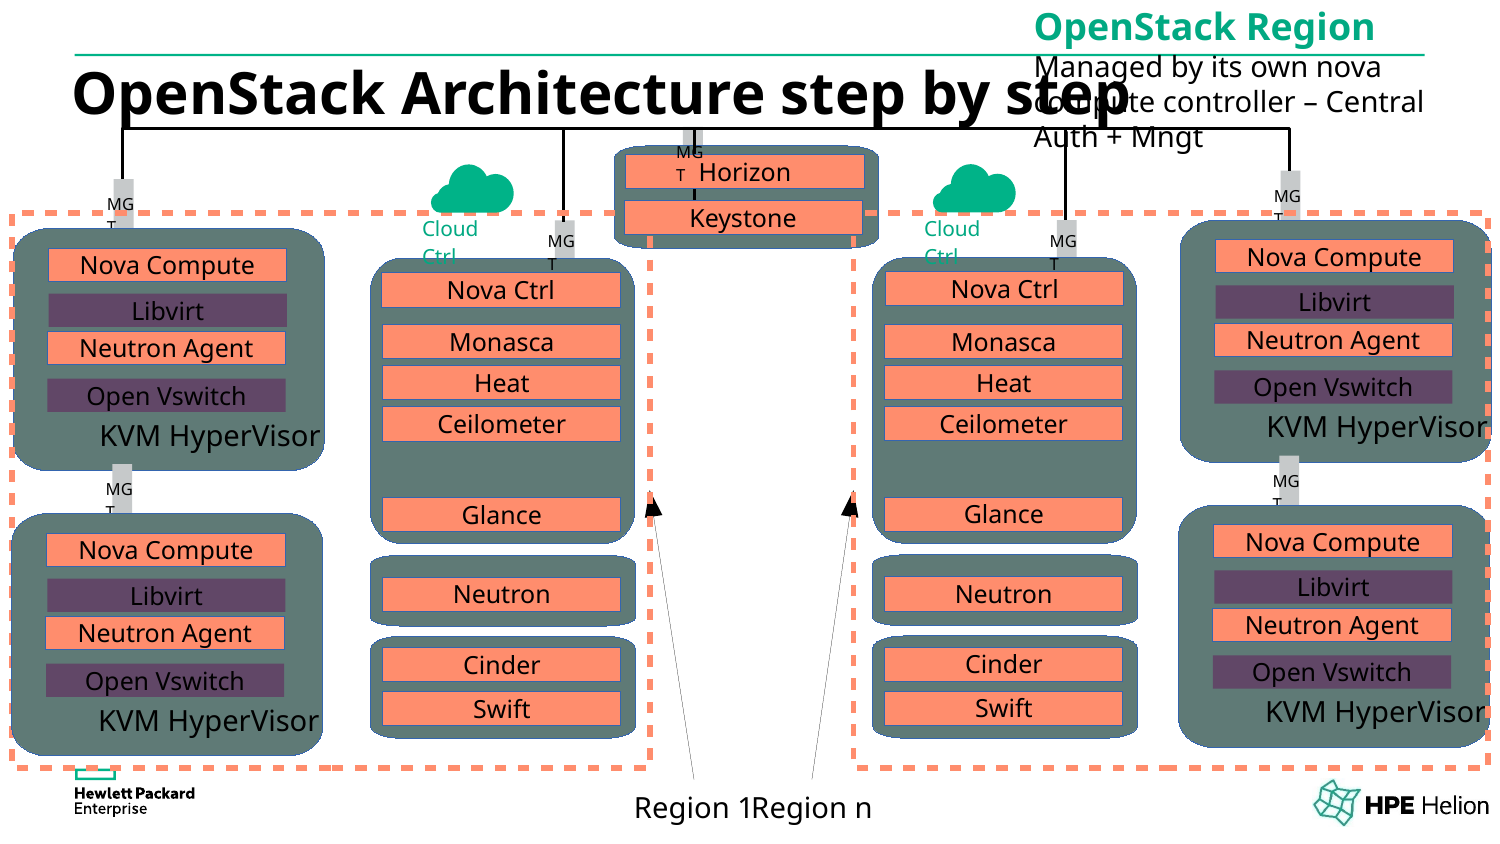

OpenStack Region
Managed by its own nova compute controller – Central Auth + Mngt
# OpenStack Architecture step by step
MGT
Horizon
Cloud Ctrl
Cloud Ctrl
MGT
MGT
Keystone
 KVM HyperVisor
MGT
MGT
 KVM HyperVisor
Nova Compute
Nova Compute
Nova Ctrl
Nova Ctrl
Libvirt
Libvirt
Neutron Agent
Monasca
Monasca
Neutron Agent
Heat
Heat
Open Vswitch
Open Vswitch
Ceilometer
Ceilometer
MGT
MGT
Glance
Glance
 KVM HyperVisor
 KVM HyperVisor
Nova Compute
Nova Compute
Libvirt
Neutron
Neutron
Libvirt
Neutron Agent
Neutron Agent
Cinder
Cinder
Open Vswitch
Open Vswitch
Swift
Swift
Region 1
Region n